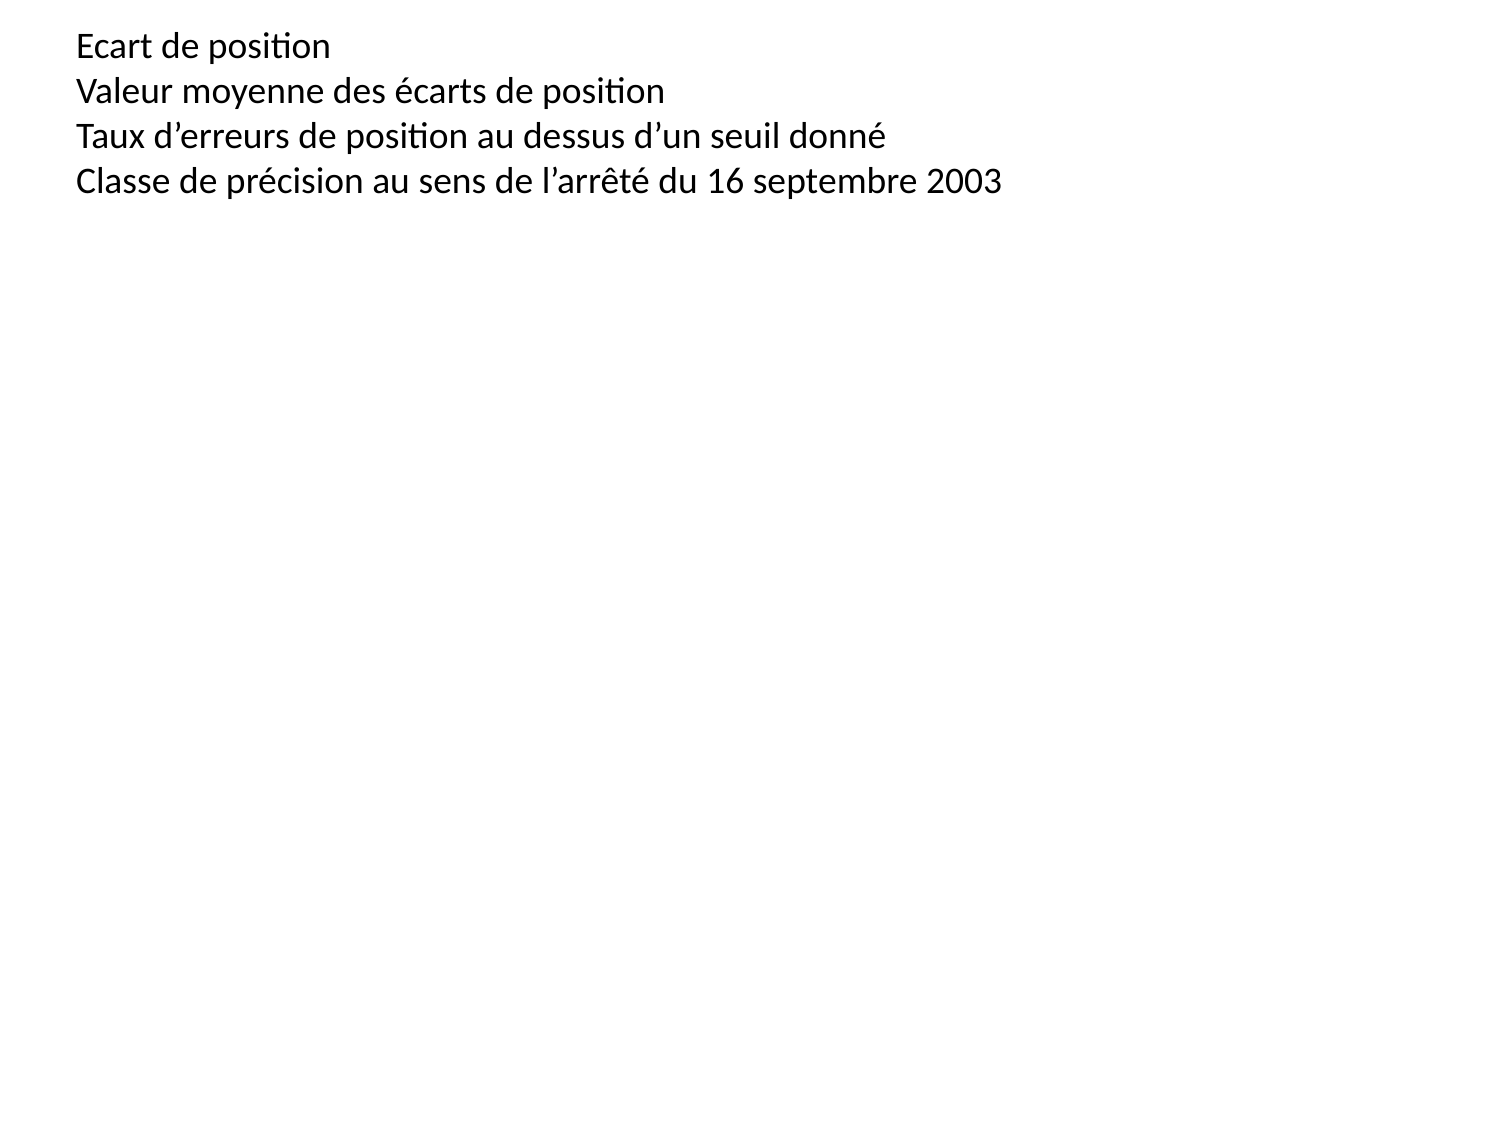

Ecart de position
Valeur moyenne des écarts de position
Taux d’erreurs de position au dessus d’un seuil donné
Classe de précision au sens de l’arrêté du 16 septembre 2003